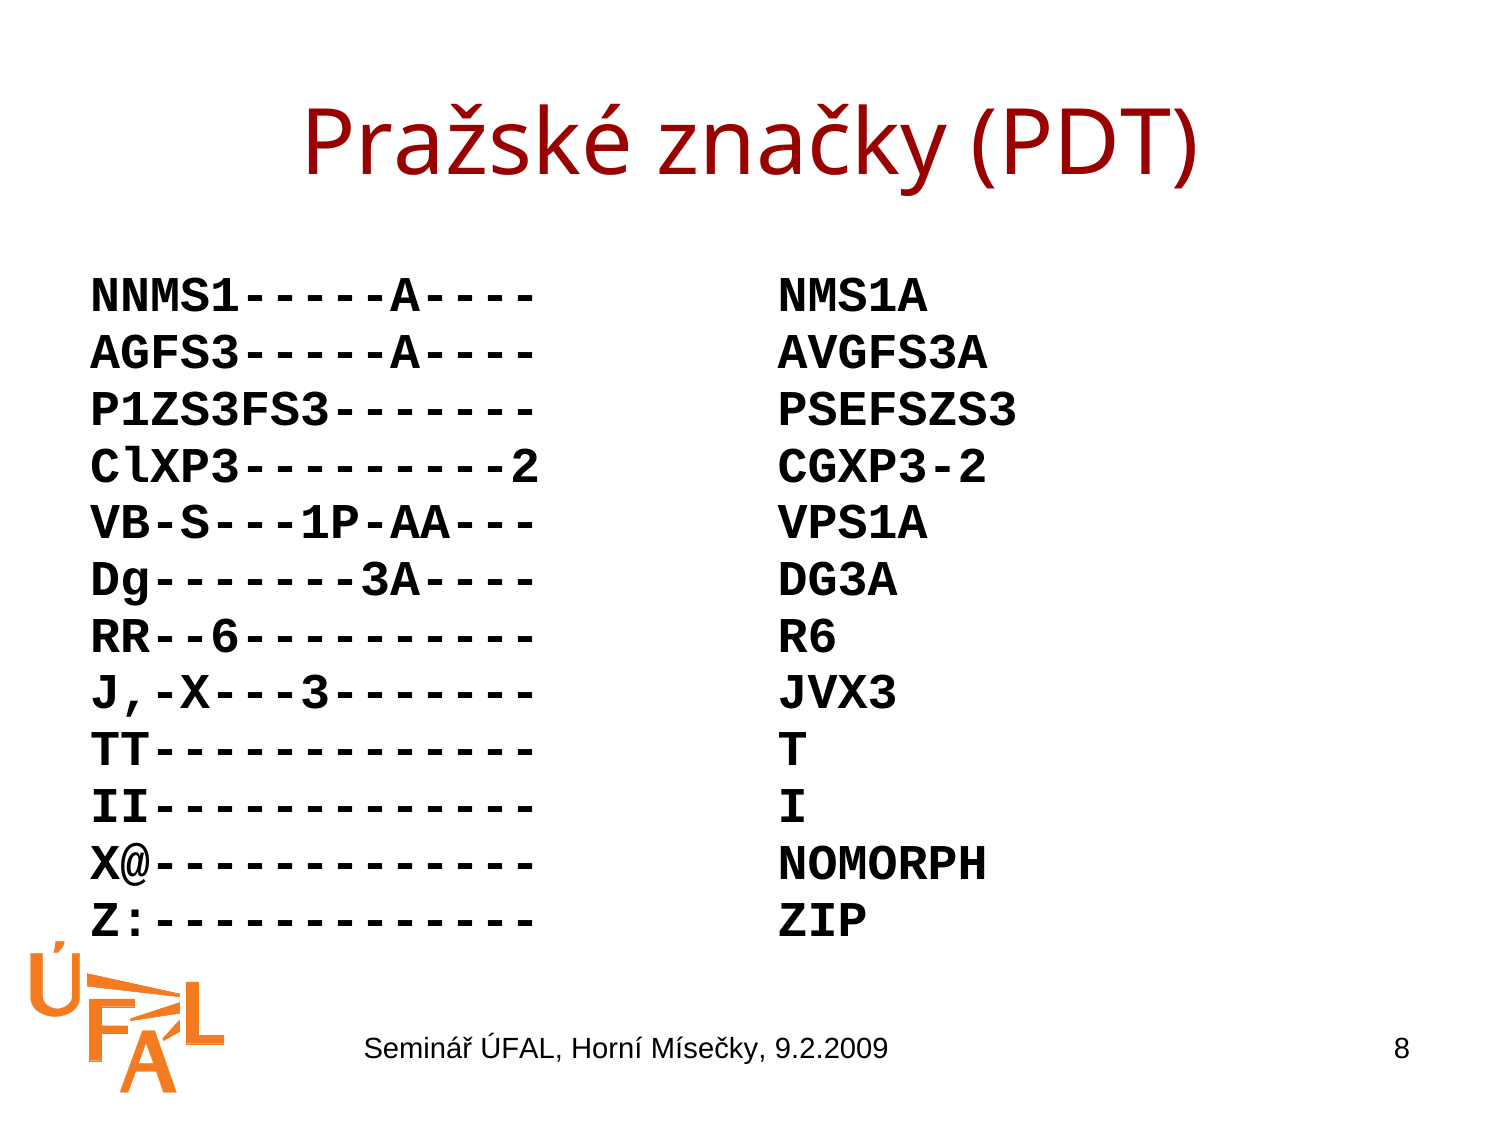

# Pražské značky (PDT)
NNMS1-----A----
AGFS3-----A----
P1ZS3FS3-------
ClXP3---------2
VB-S---1P-AA---
Dg-------3A----
RR--6----------
J,-X---3-------
TT-------------
II-------------
X@-------------
Z:-------------
NMS1A
AVGFS3A
PSEFSZS3
CGXP3-2
VPS1A
DG3A
R6
JVX3
T
I
NOMORPH
ZIP
Seminář ÚFAL, Horní Mísečky, 9.2.2009
8